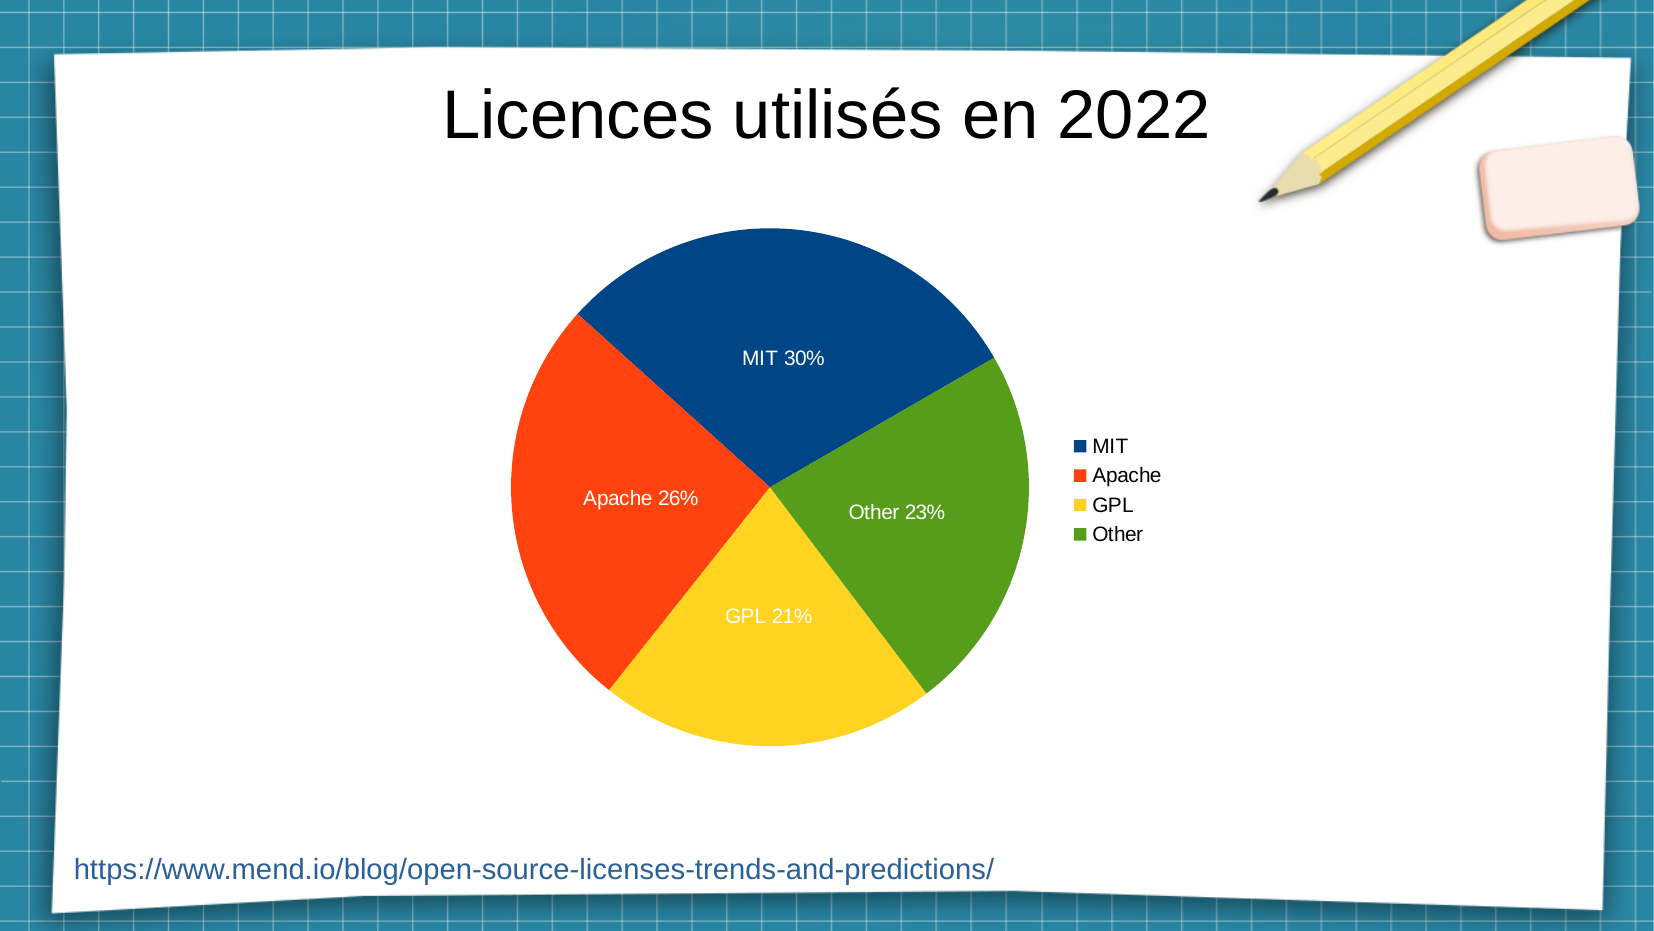

# Licences utilisés en 2022
### Chart
| Category | Column 1 | Column 2 | Column 3 |
|---|---|---|---|
| MIT | 30.0 | None | None |
| Apache | 26.0 | None | None |
| GPL | 21.0 | None | None |
| Other | 23.0 | None | None |https://www.mend.io/blog/open-source-licenses-trends-and-predictions/